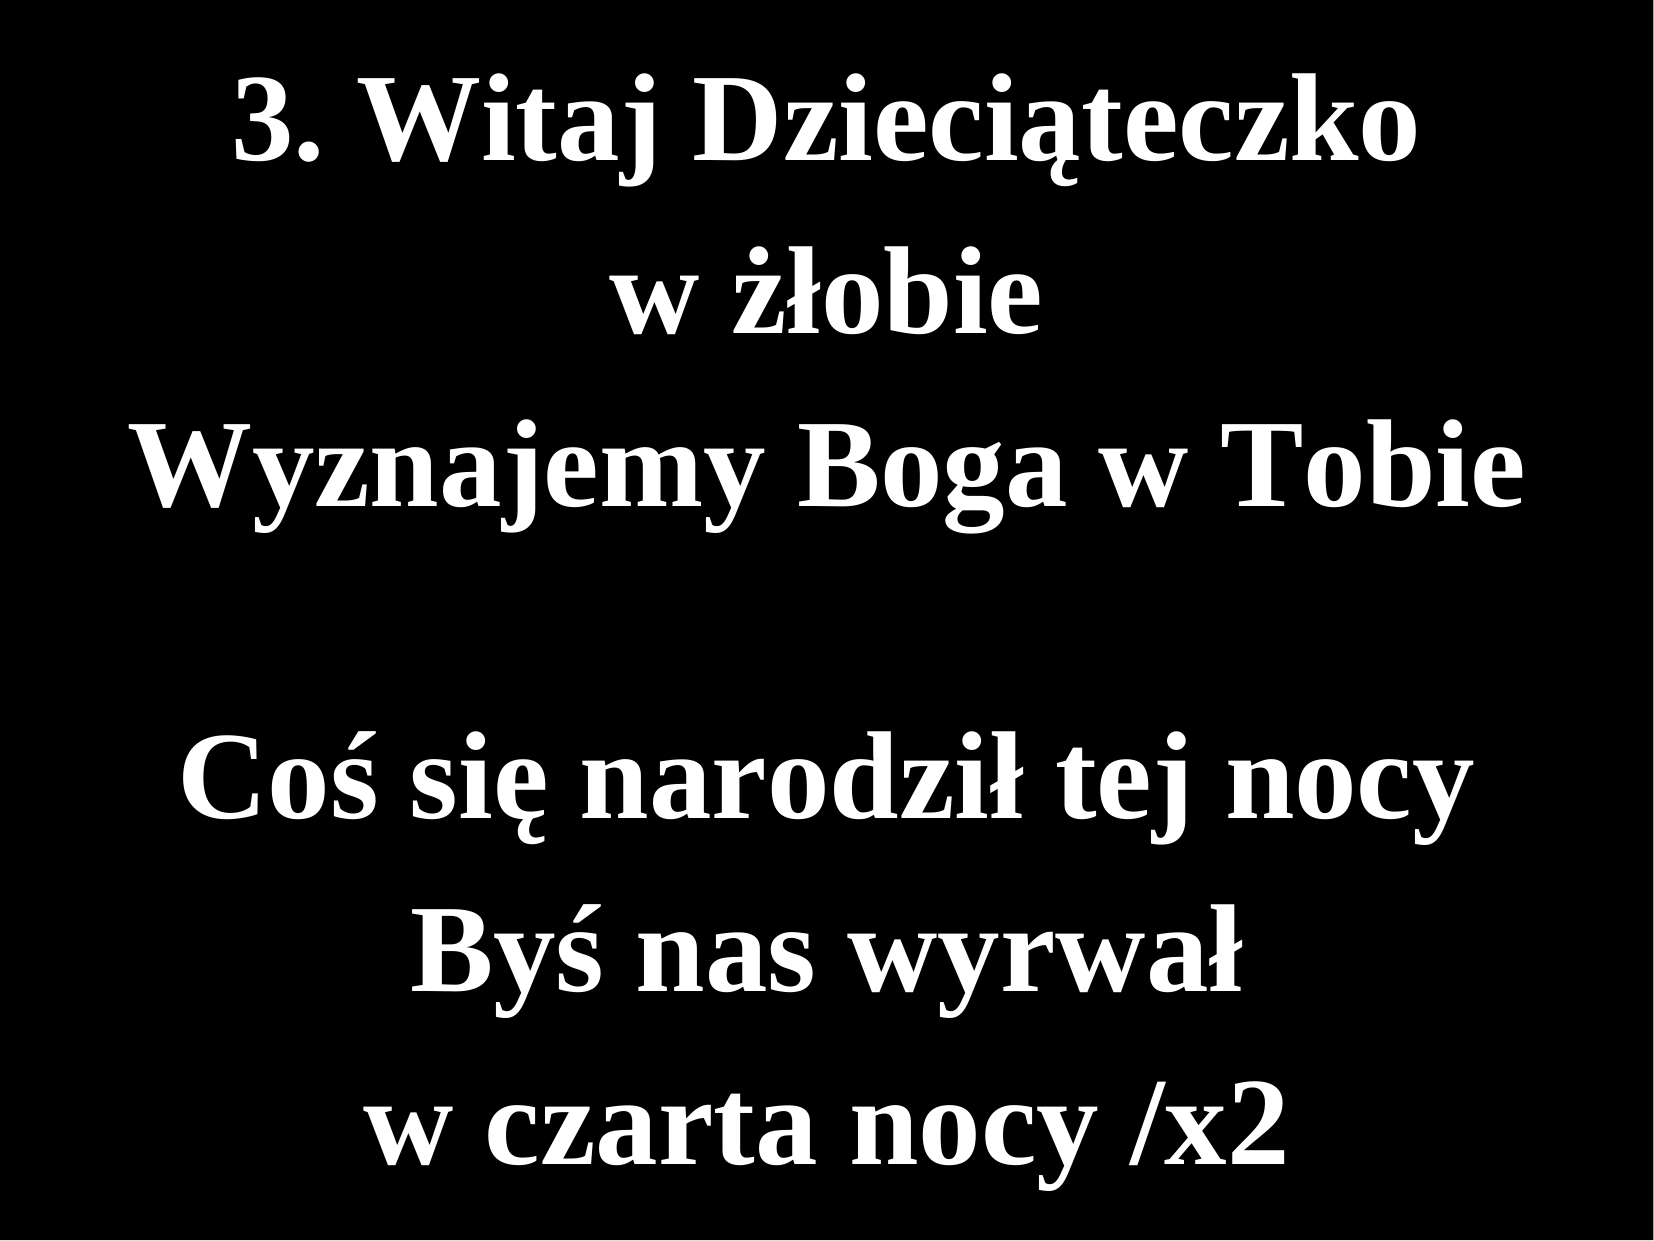

# 3. Witaj Dzieciąteczko ppp w żłobie ppp Wyznajemy Boga w Tobie ppp Coś się narodził tej nocy ppp Byś nas wyrwał ppp w czarta nocy /x2